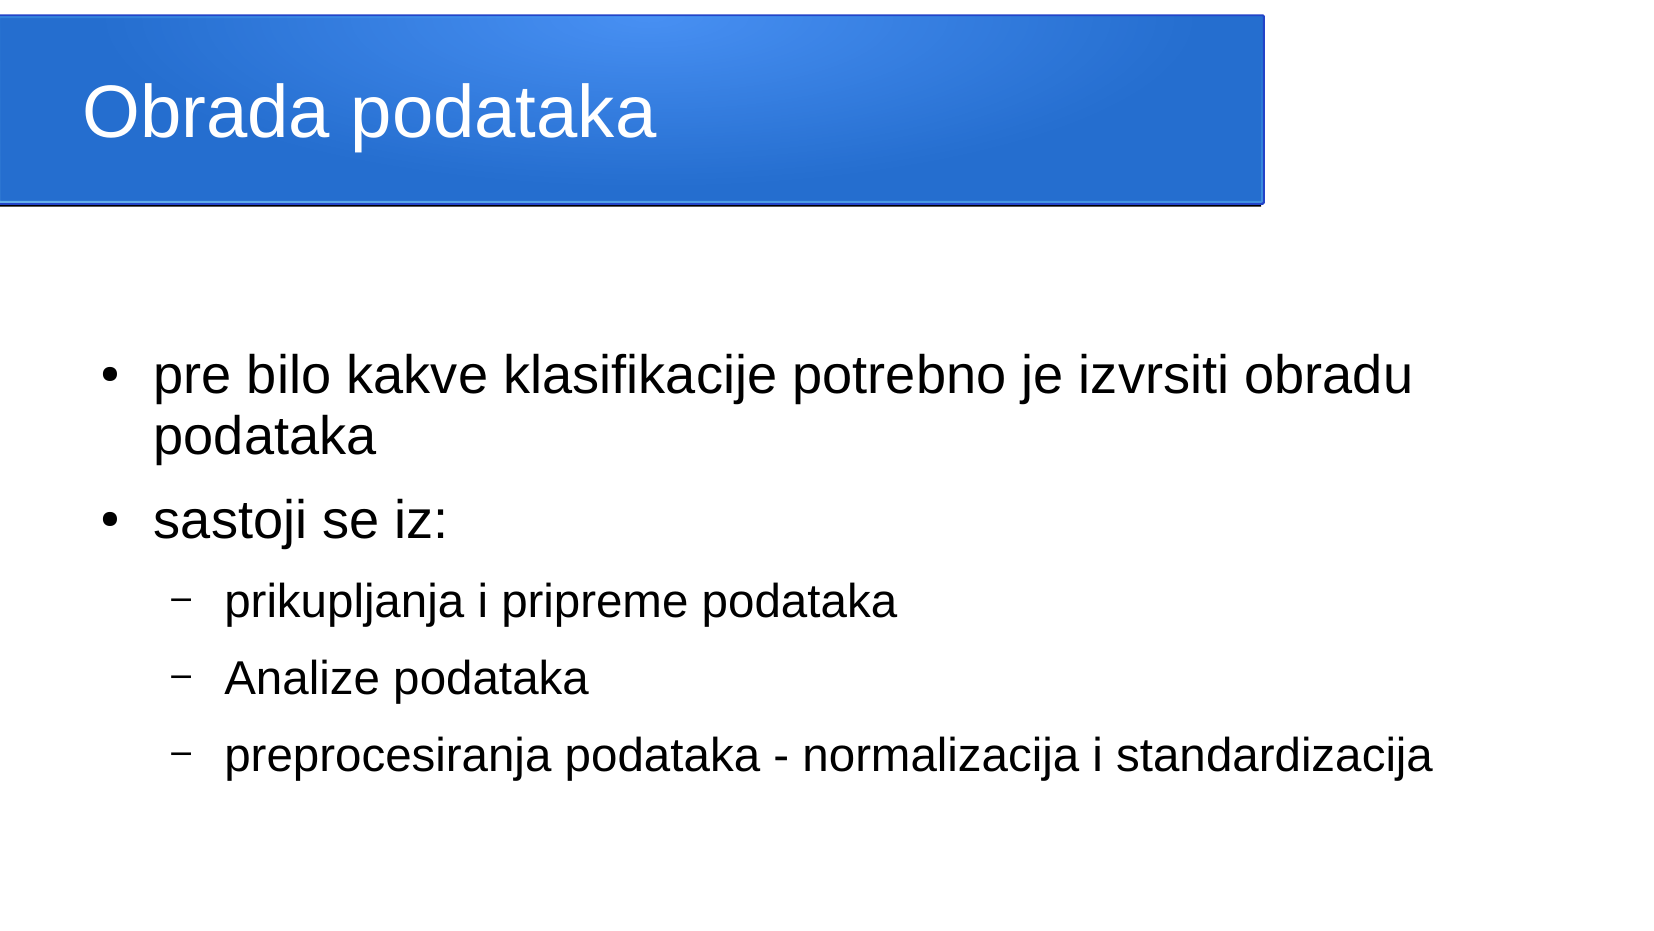

# Obrada podataka
pre bilo kakve klasifikacije potrebno je izvrsiti obradu podataka
sastoji se iz:
prikupljanja i pripreme podataka
Analize podataka
preprocesiranja podataka - normalizacija i standardizacija